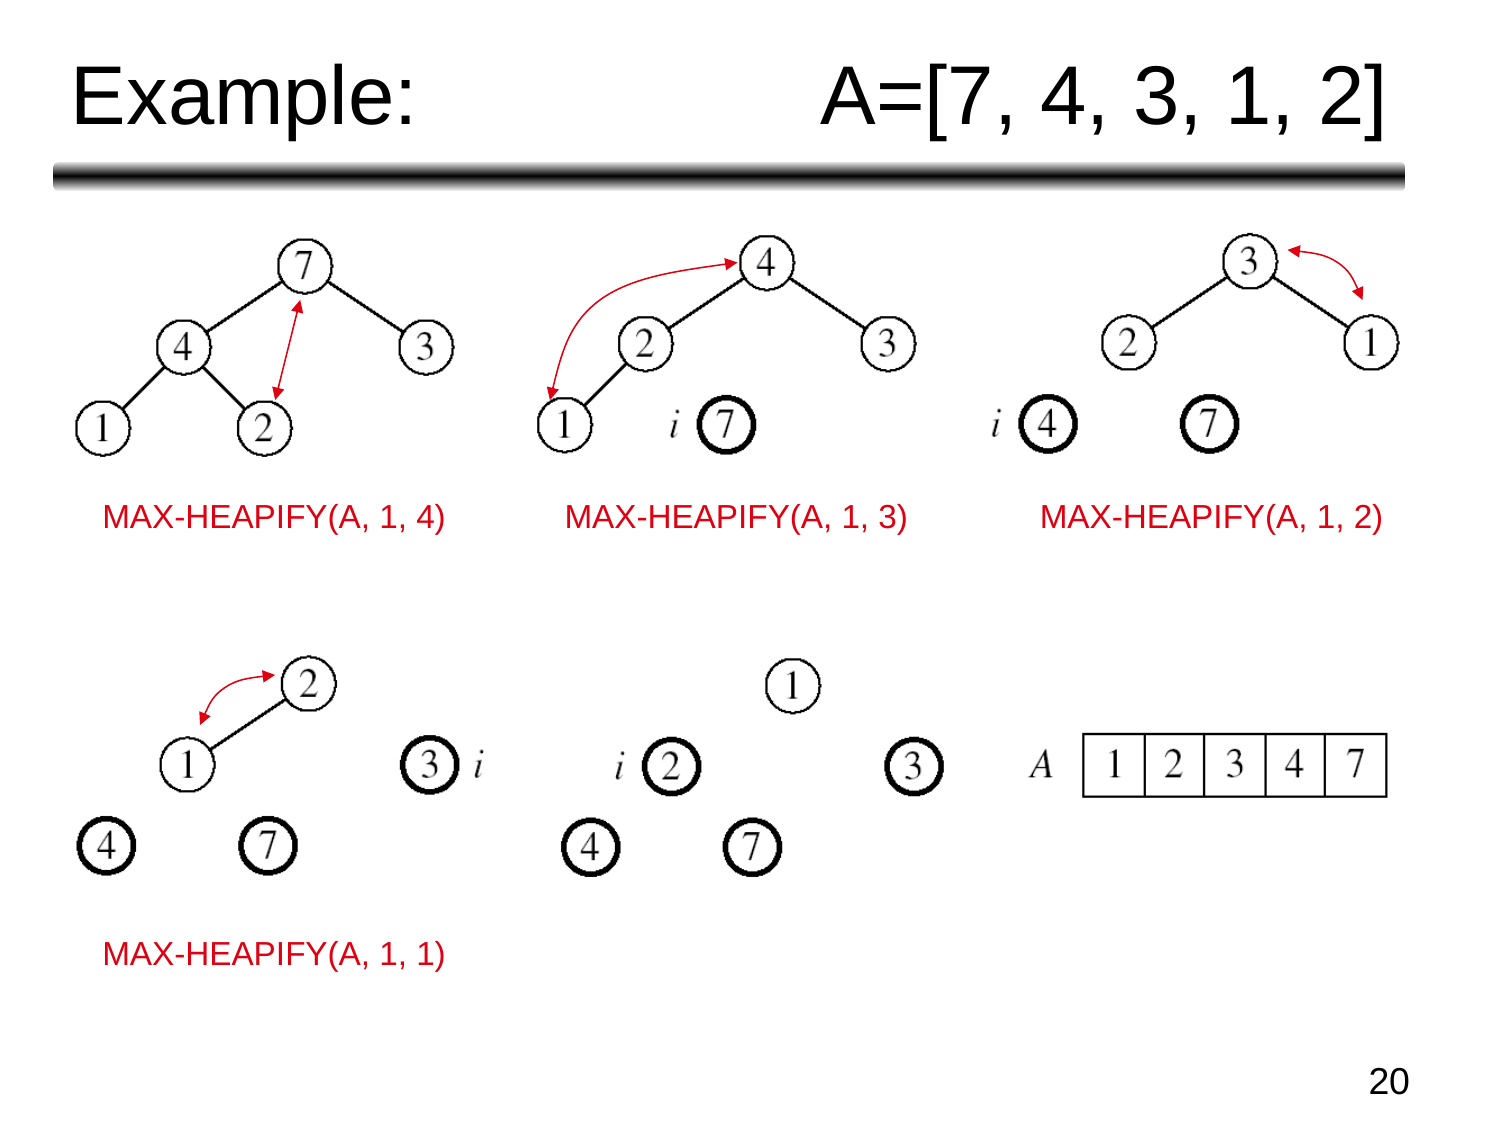

# Example:			A=[7, 4, 3, 1, 2]
MAX-HEAPIFY(A, 1, 2)
MAX-HEAPIFY(A, 1, 3)
MAX-HEAPIFY(A, 1, 4)
MAX-HEAPIFY(A, 1, 1)
20